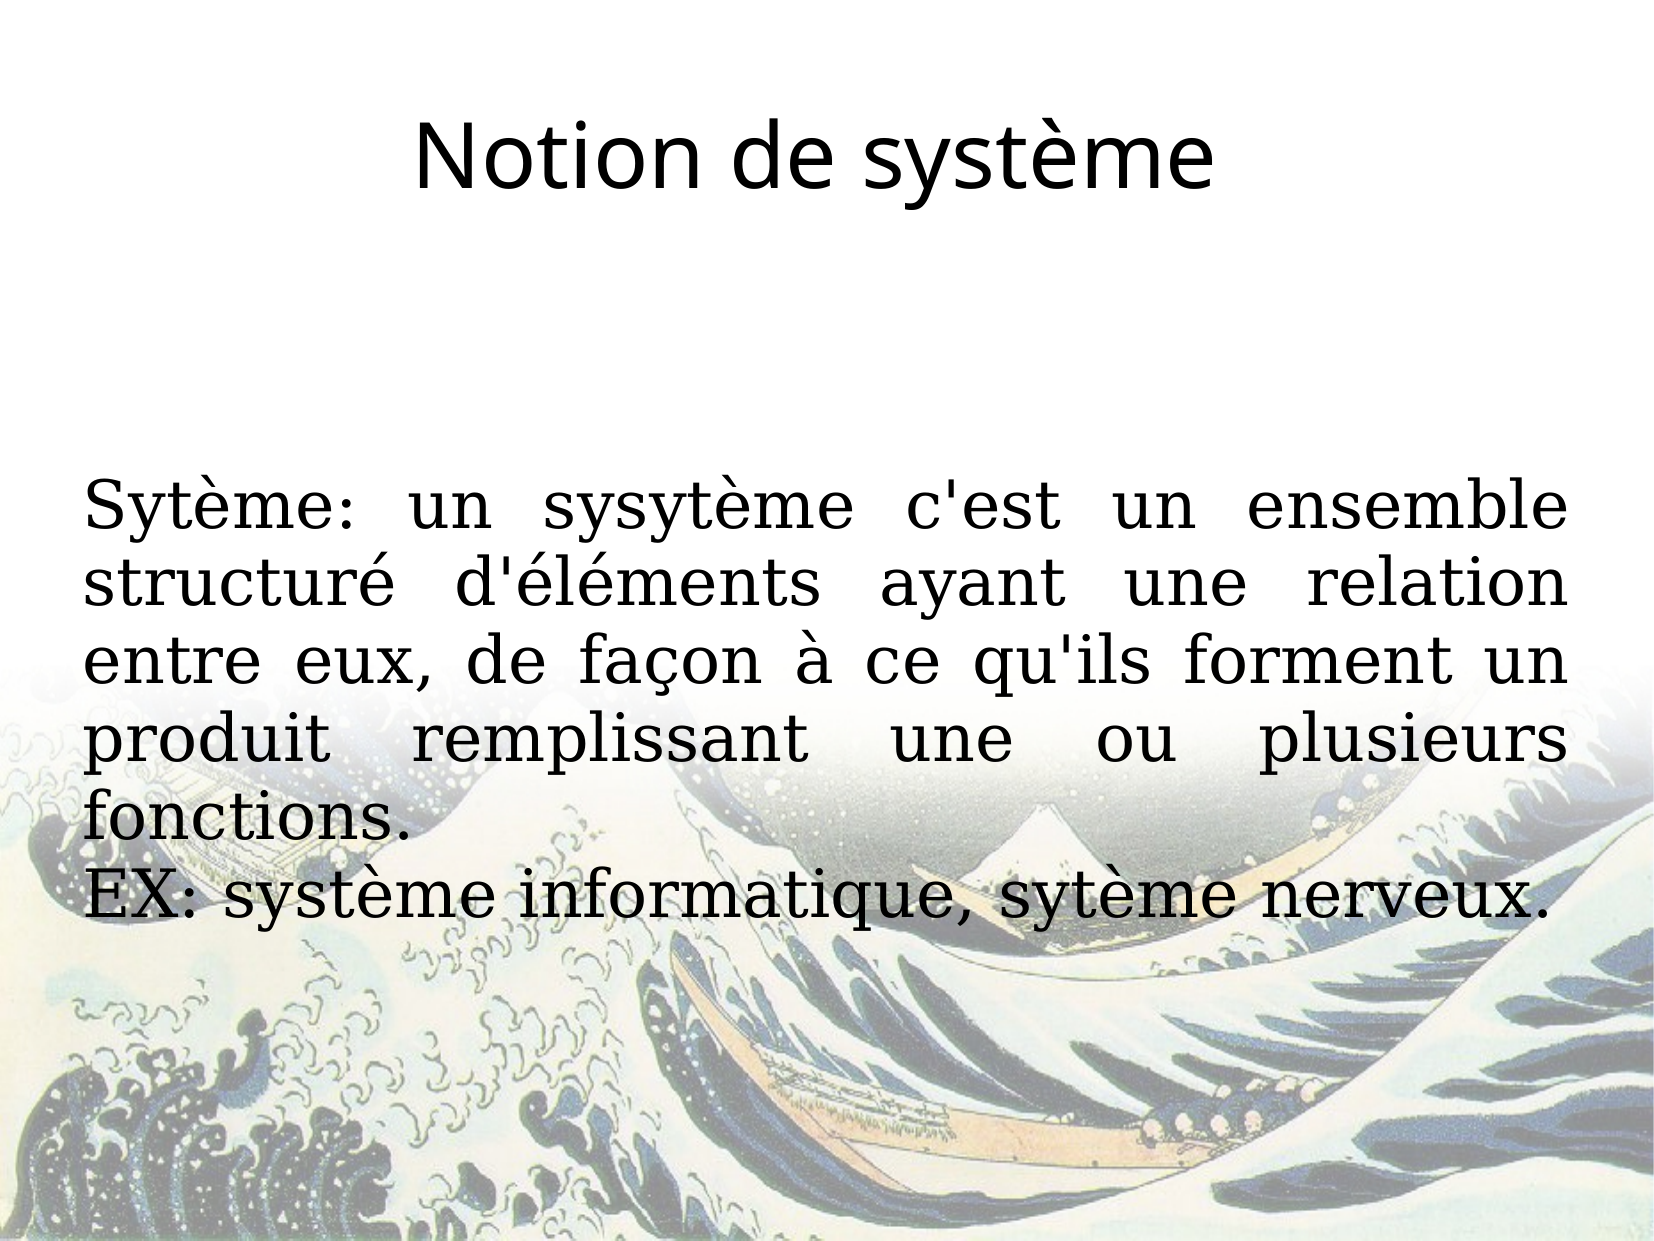

# Notion de système
Sytème: un sysytème c'est un ensemble structuré d'éléments ayant une relation entre eux, de façon à ce qu'ils forment un produit remplissant une ou plusieurs fonctions.
EX: système informatique, sytème nerveux.